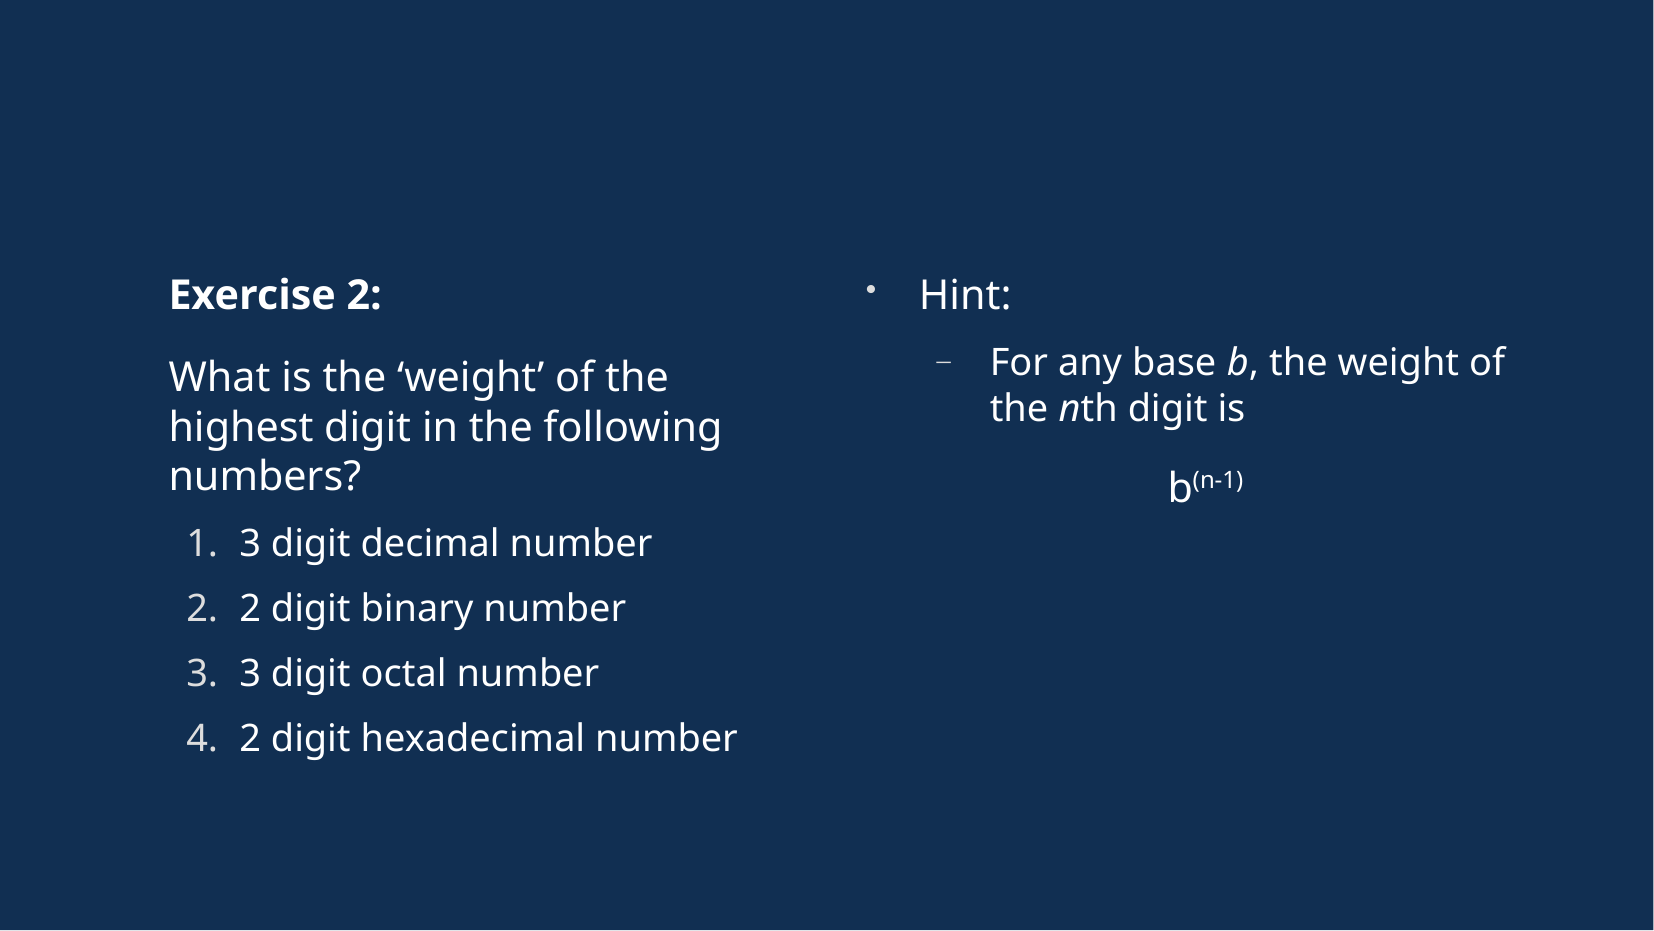

# Exercise 2:
What is the ‘weight’ of the highest digit in the following numbers?
3 digit decimal number
2 digit binary number
3 digit octal number
2 digit hexadecimal number
Hint:
For any base b, the weight of the nth digit is
b(n-1)